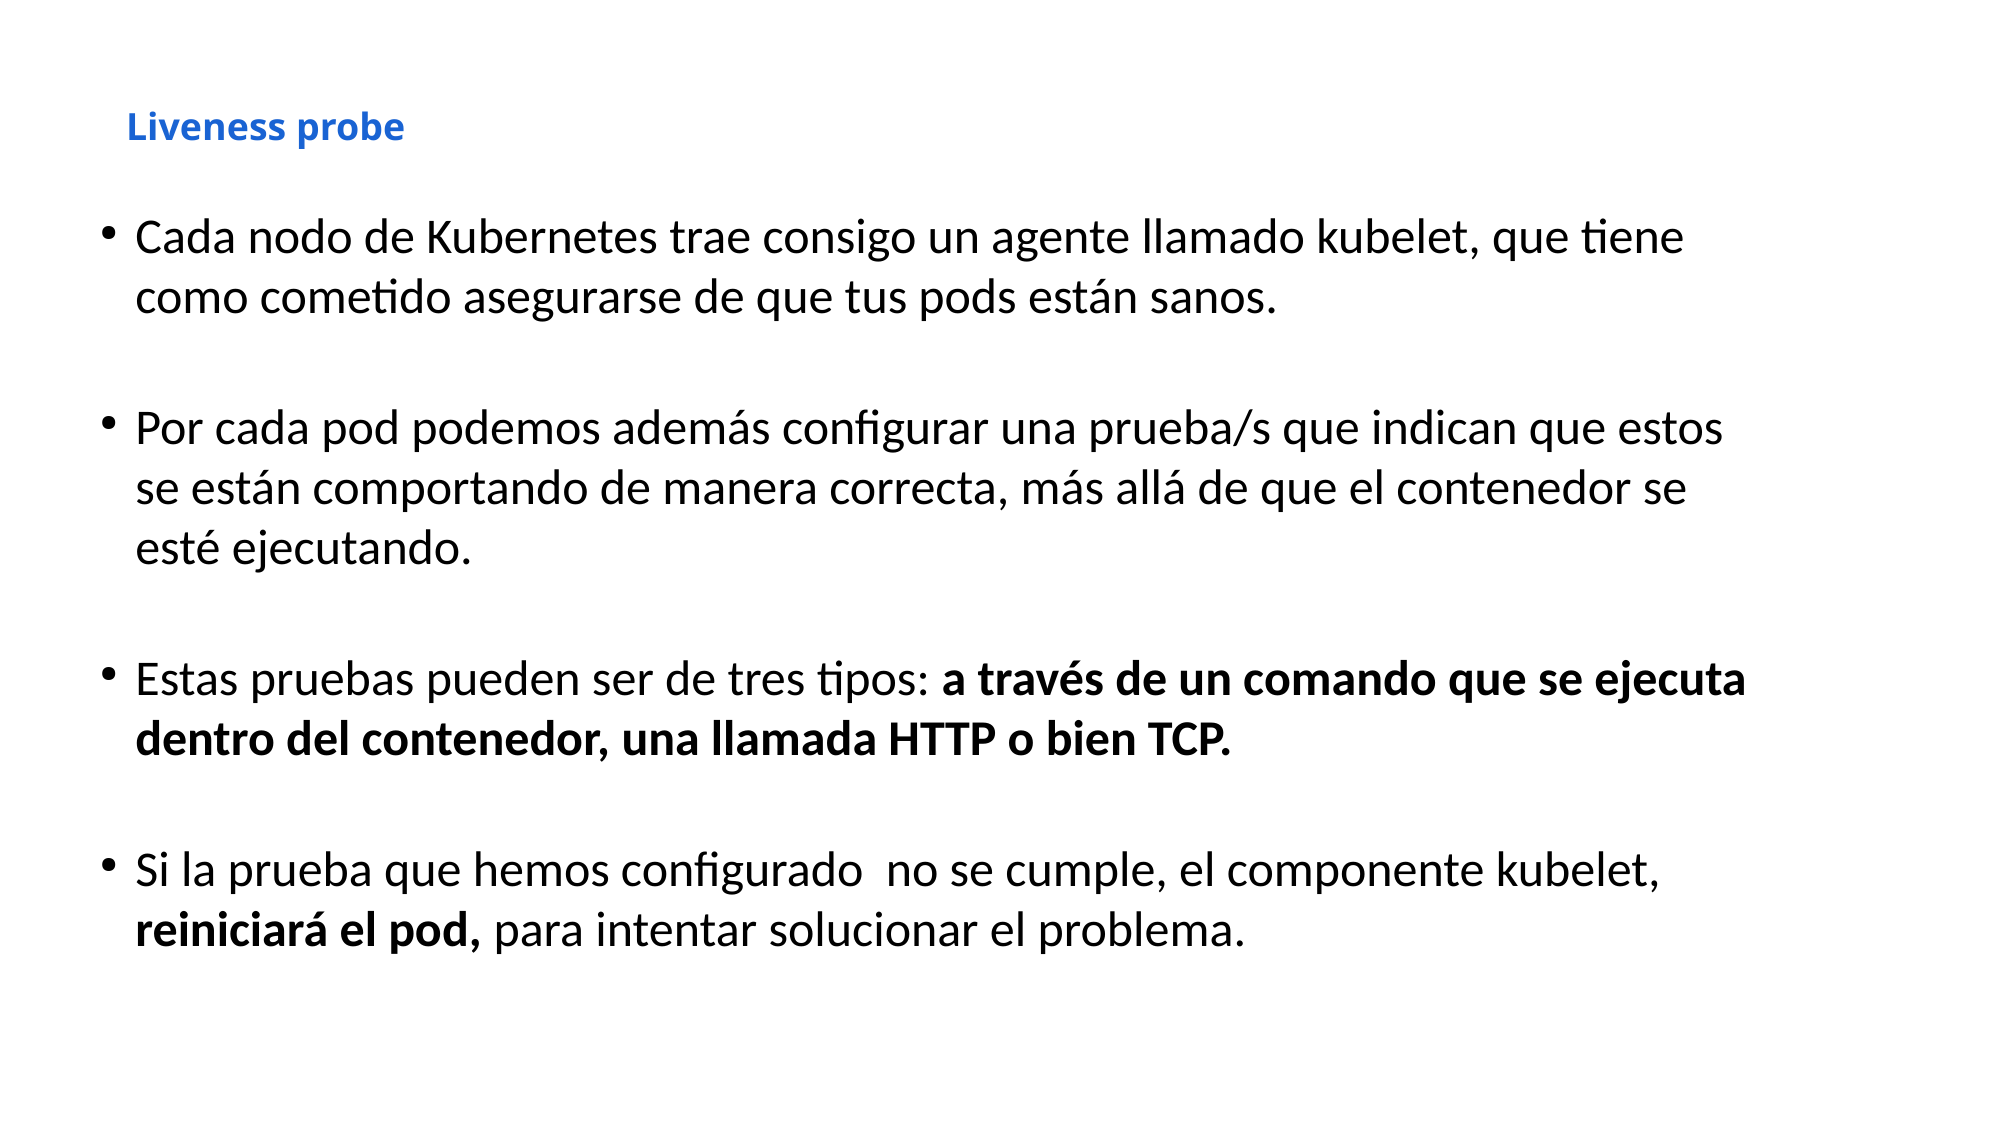

Liveness probe
Cada nodo de Kubernetes trae consigo un agente llamado kubelet, que tiene como cometido asegurarse de que tus pods están sanos.
Por cada pod podemos además configurar una prueba/s que indican que estos se están comportando de manera correcta, más allá de que el contenedor se esté ejecutando.
Estas pruebas pueden ser de tres tipos: a través de un comando que se ejecuta dentro del contenedor, una llamada HTTP o bien TCP.
Si la prueba que hemos configurado no se cumple, el componente kubelet, reiniciará el pod, para intentar solucionar el problema.